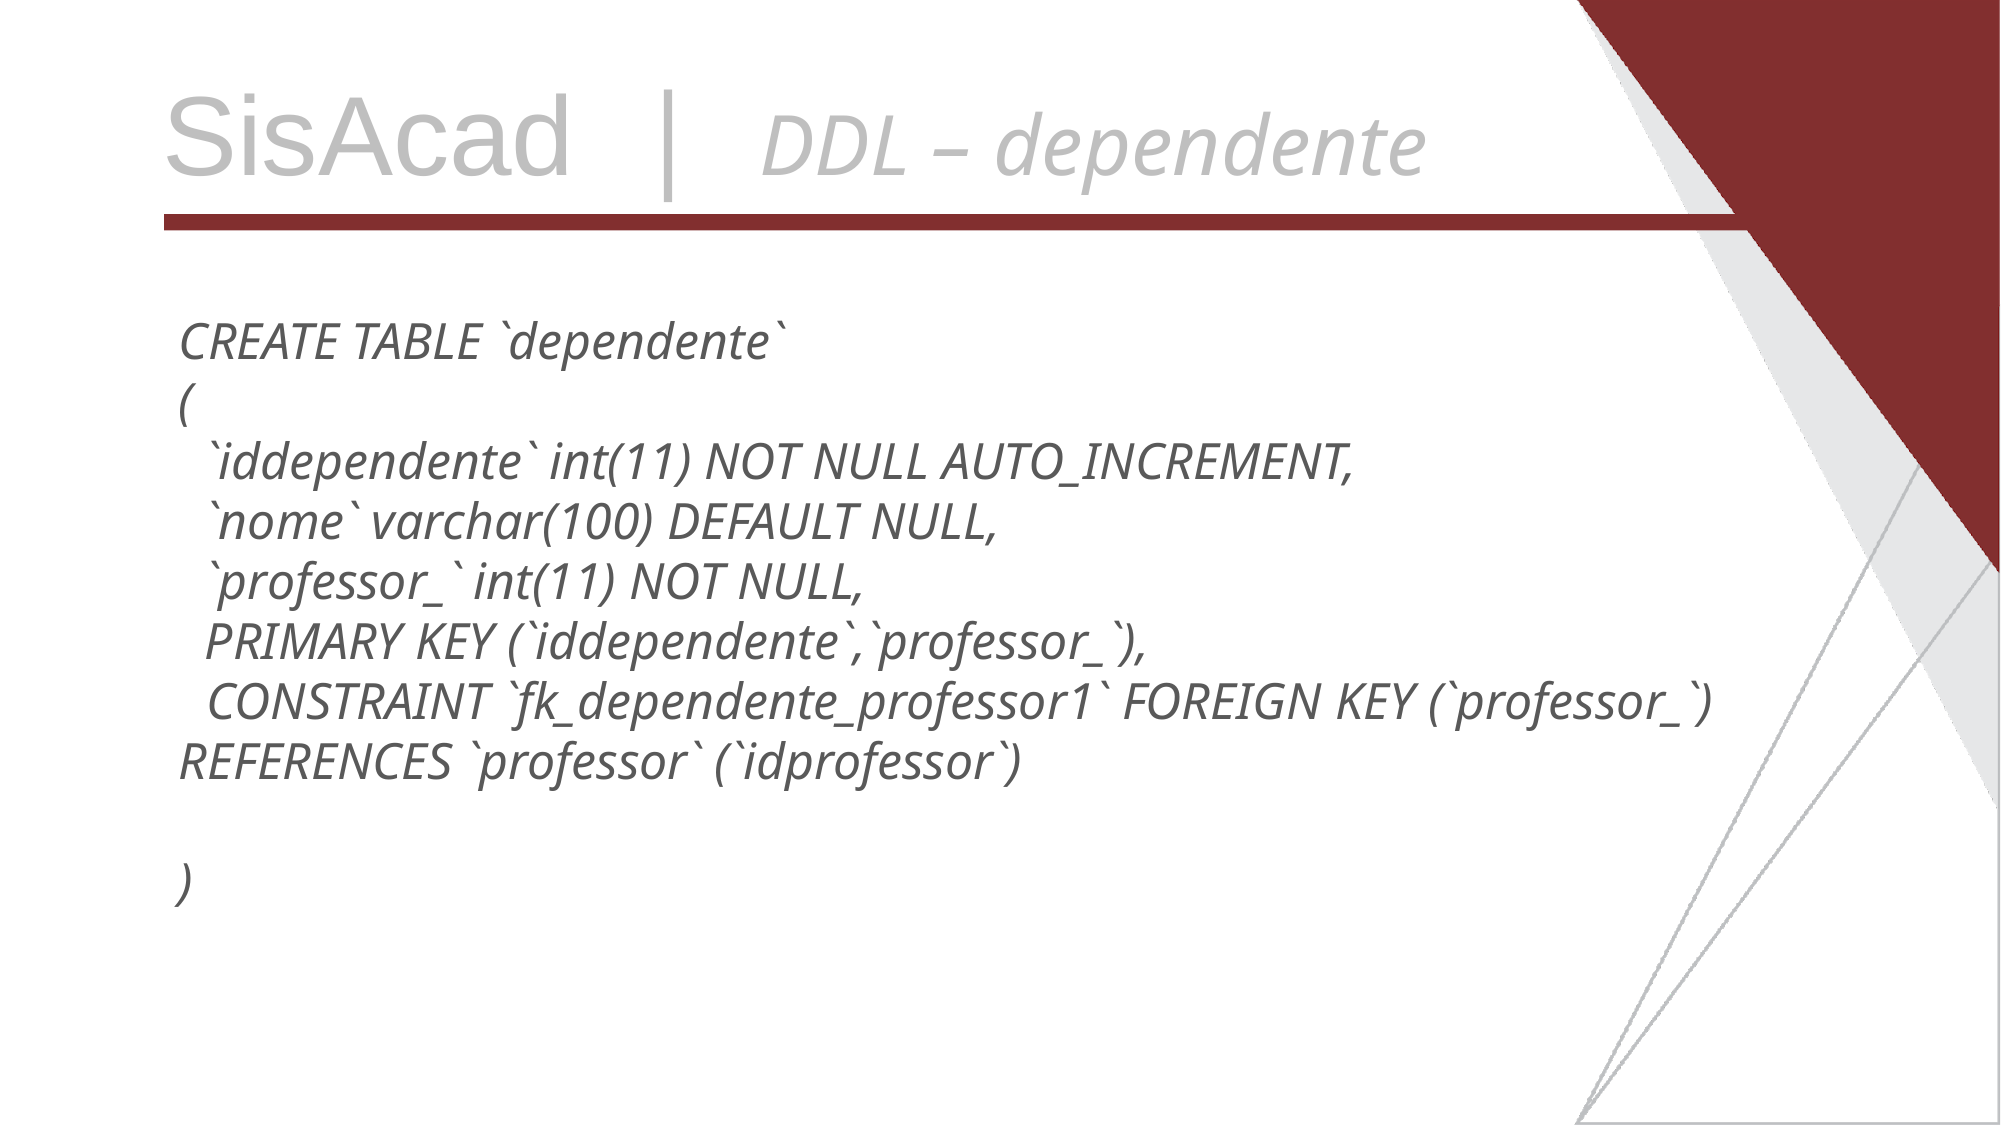

SisAcad | DDL – dependente
CREATE TABLE `dependente`
(
 `iddependente` int(11) NOT NULL AUTO_INCREMENT,
 `nome` varchar(100) DEFAULT NULL,
 `professor_` int(11) NOT NULL,
 PRIMARY KEY (`iddependente`,`professor_`),
 CONSTRAINT `fk_dependente_professor1` FOREIGN KEY (`professor_`) REFERENCES `professor` (`idprofessor`)
)